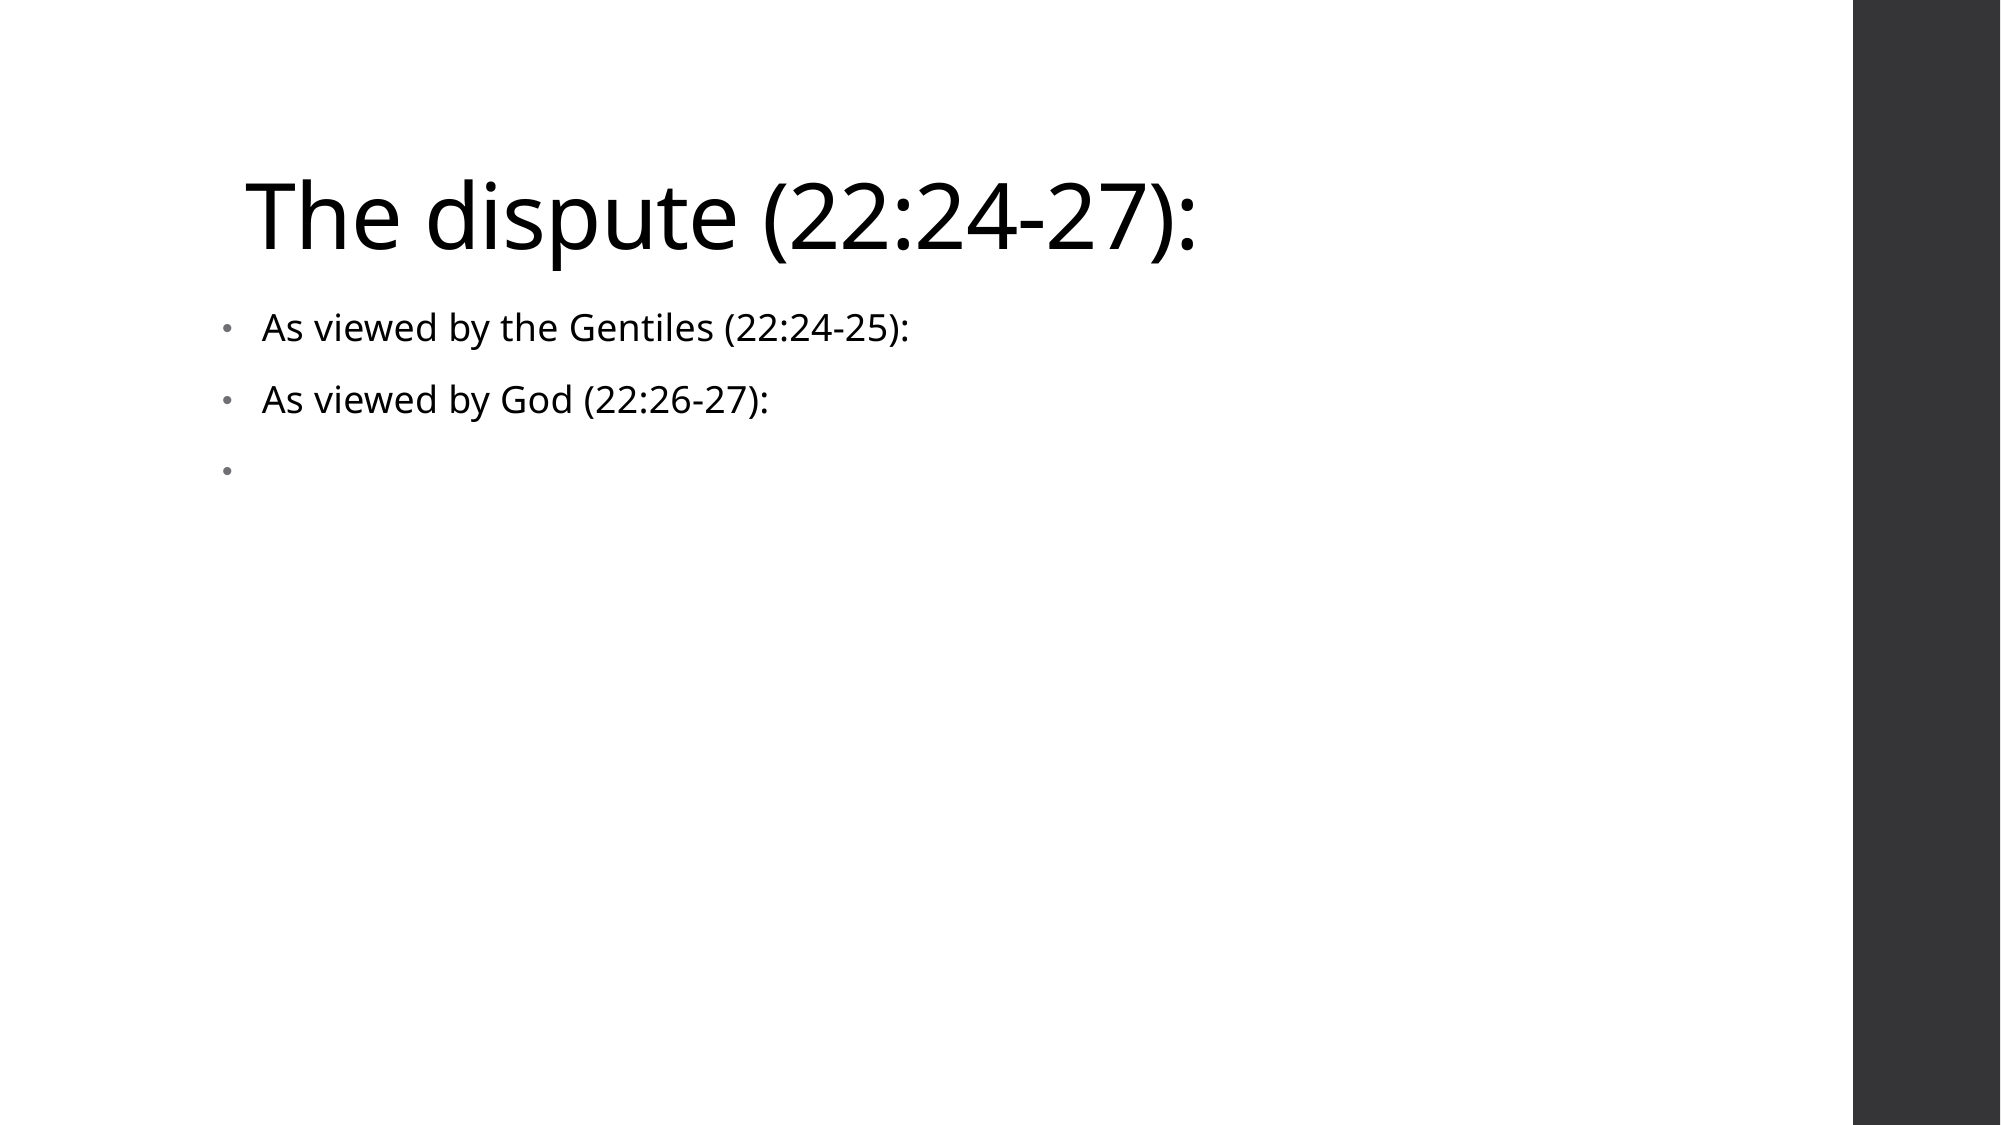

# The dispute (22:24-27):
 As viewed by the Gentiles (22:24-25):
 As viewed by God (22:26-27):